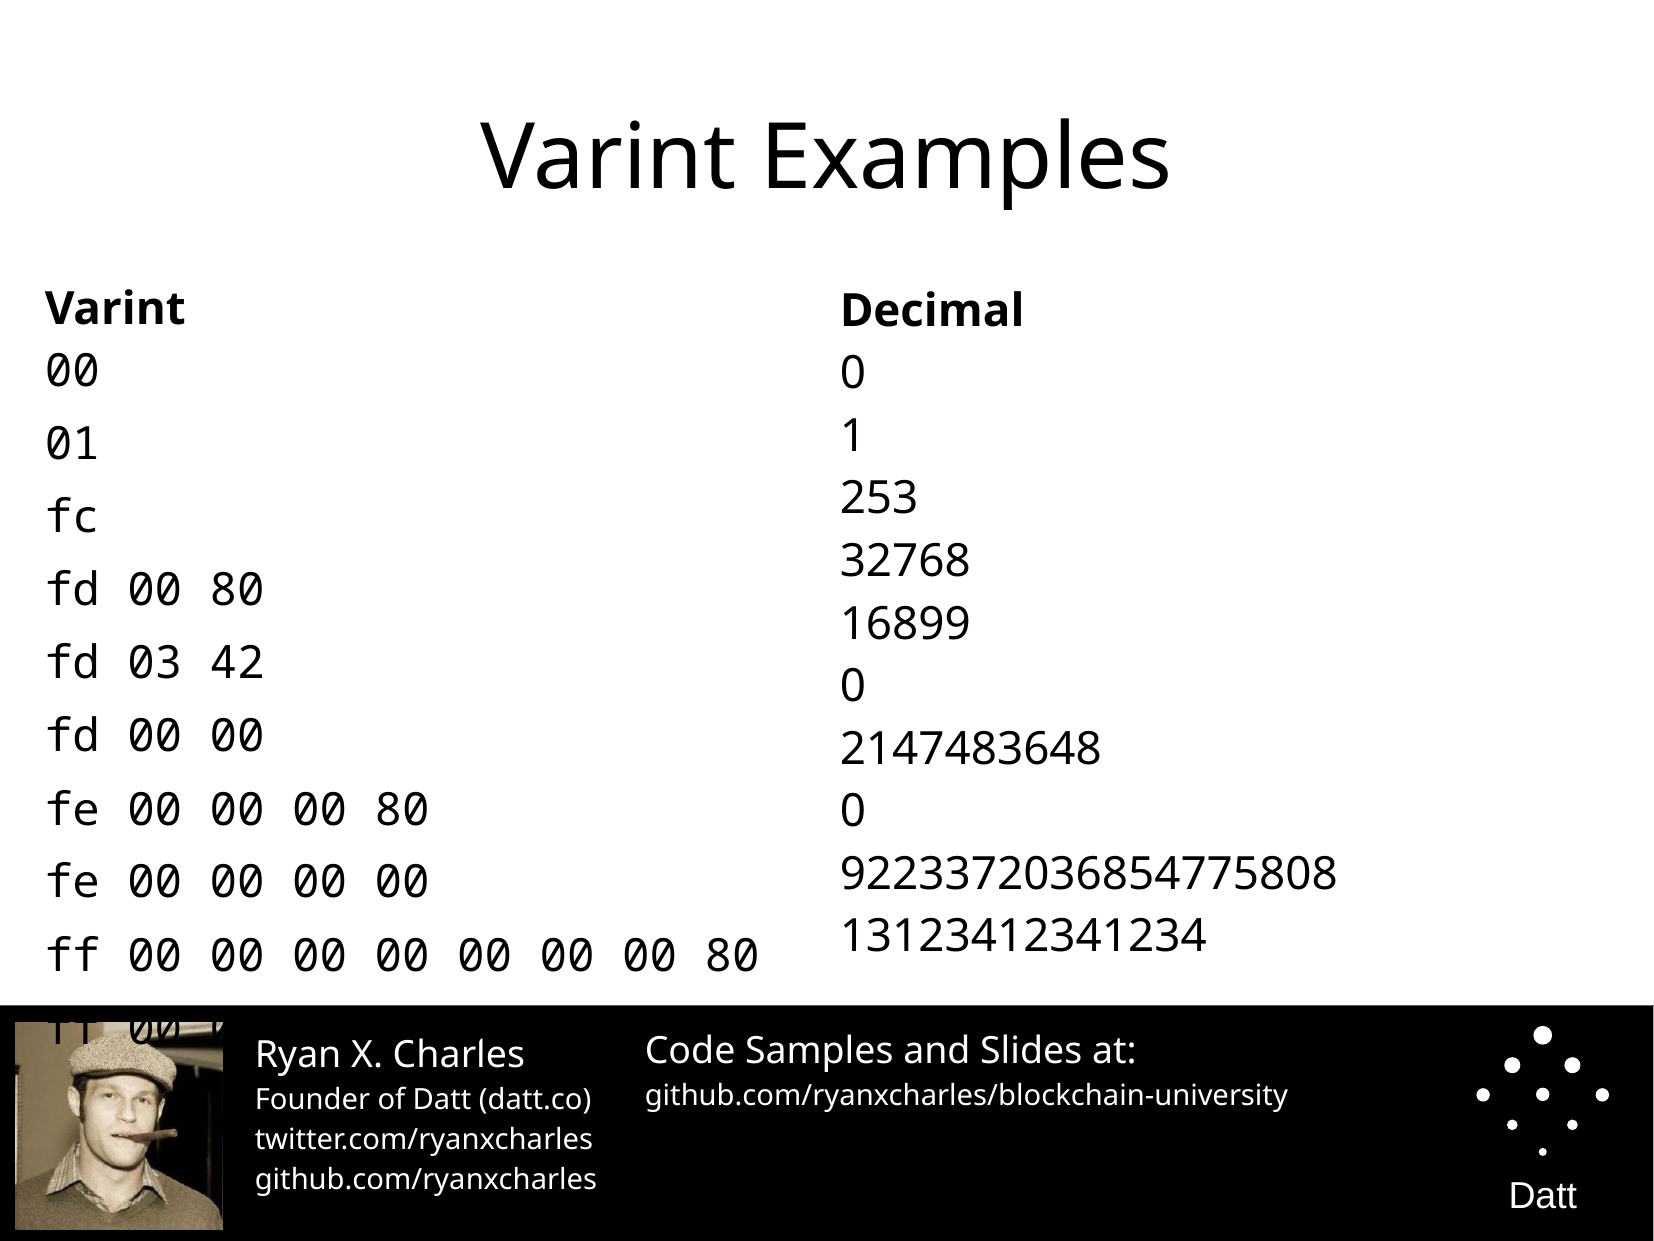

# Varint Examples
Varint
00
01
fc
fd 00 80
fd 03 42
fd 00 00
fe 00 00 00 80
fe 00 00 00 00
ff 00 00 00 00 00 00 00 80
ff 00 00 0b ef 88 54 b1 f2
Decimal
0
1
253
32768
16899
0
2147483648
0
9223372036854775808
13123412341234
Code Samples and Slides at:
github.com/ryanxcharles/blockchain-university
Ryan X. Charles
Founder of Datt (datt.co)
twitter.com/ryanxcharles
github.com/ryanxcharles
Datt